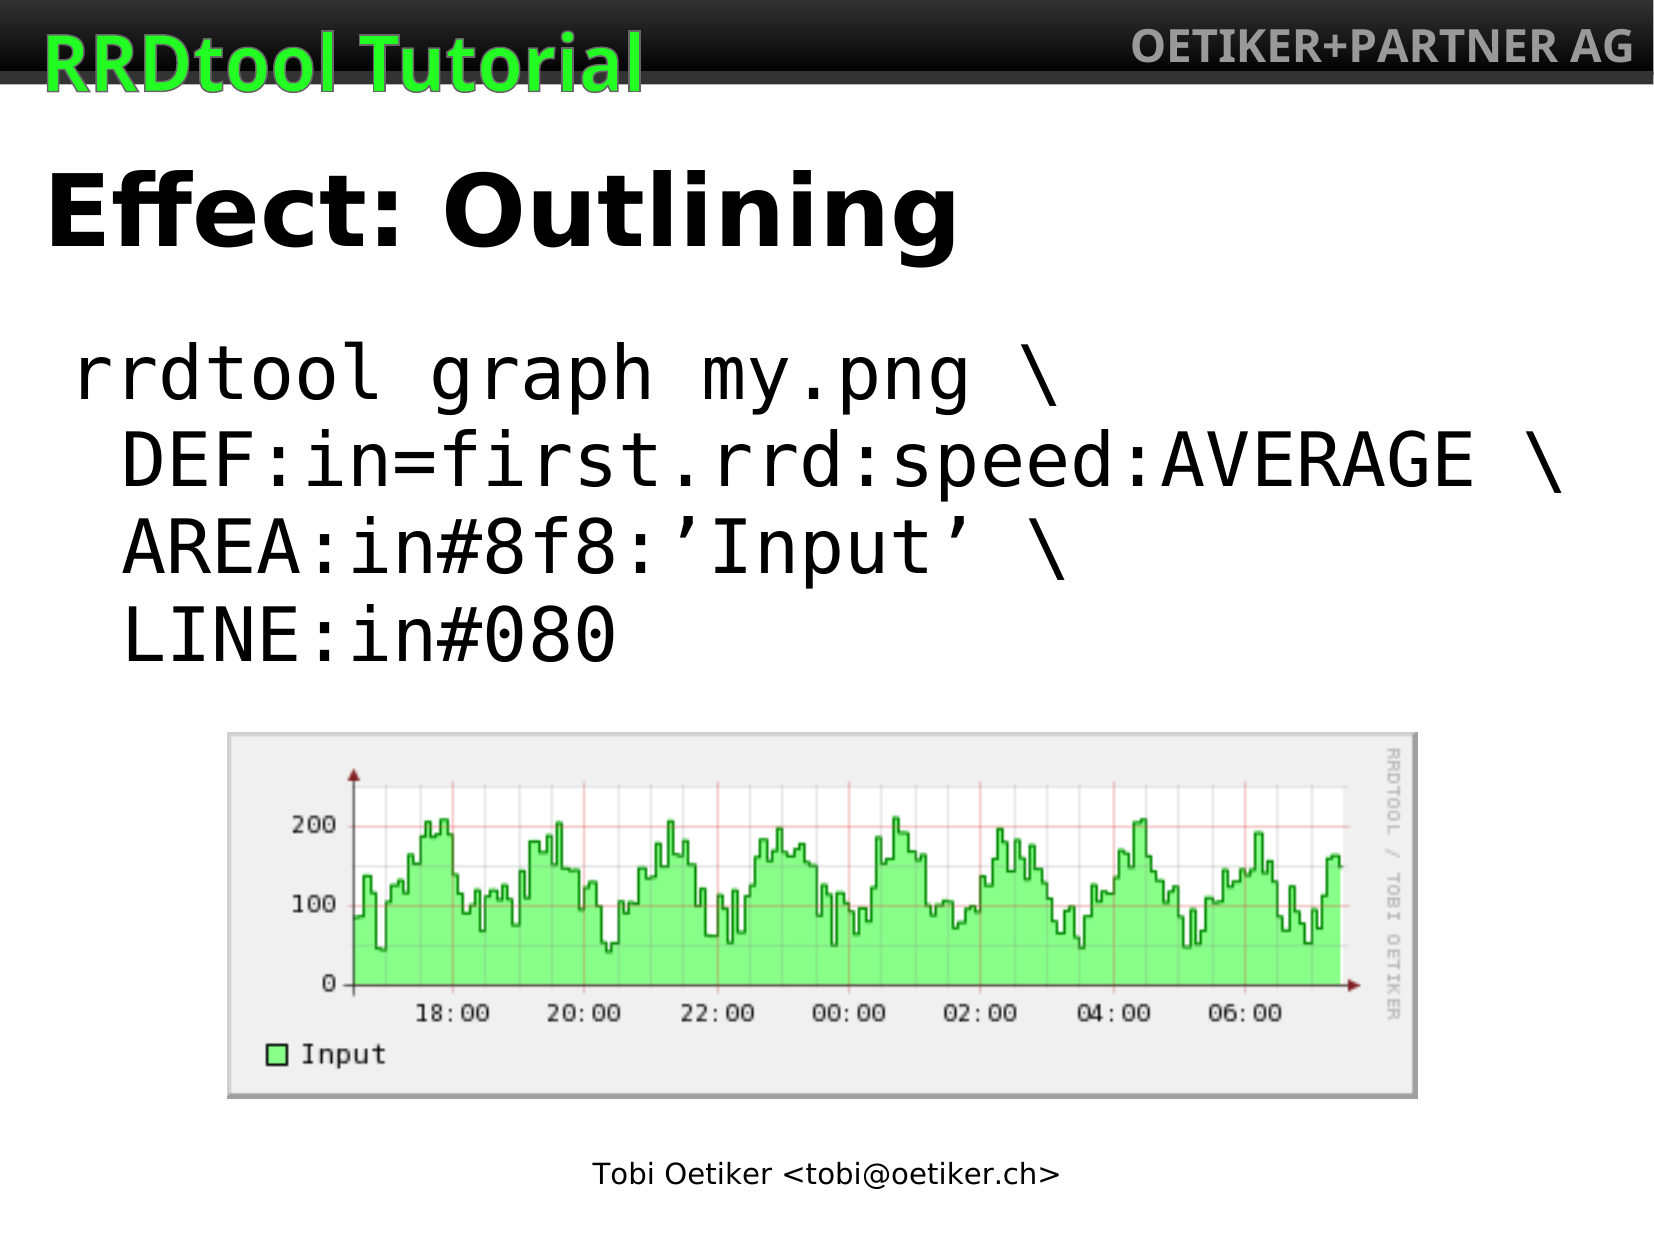

# Effect: Outlining
rrdtool graph my.png \
DEF:in=first.rrd:speed:AVERAGE \
AREA:in#8f8:’Input’ \
LINE:in#080